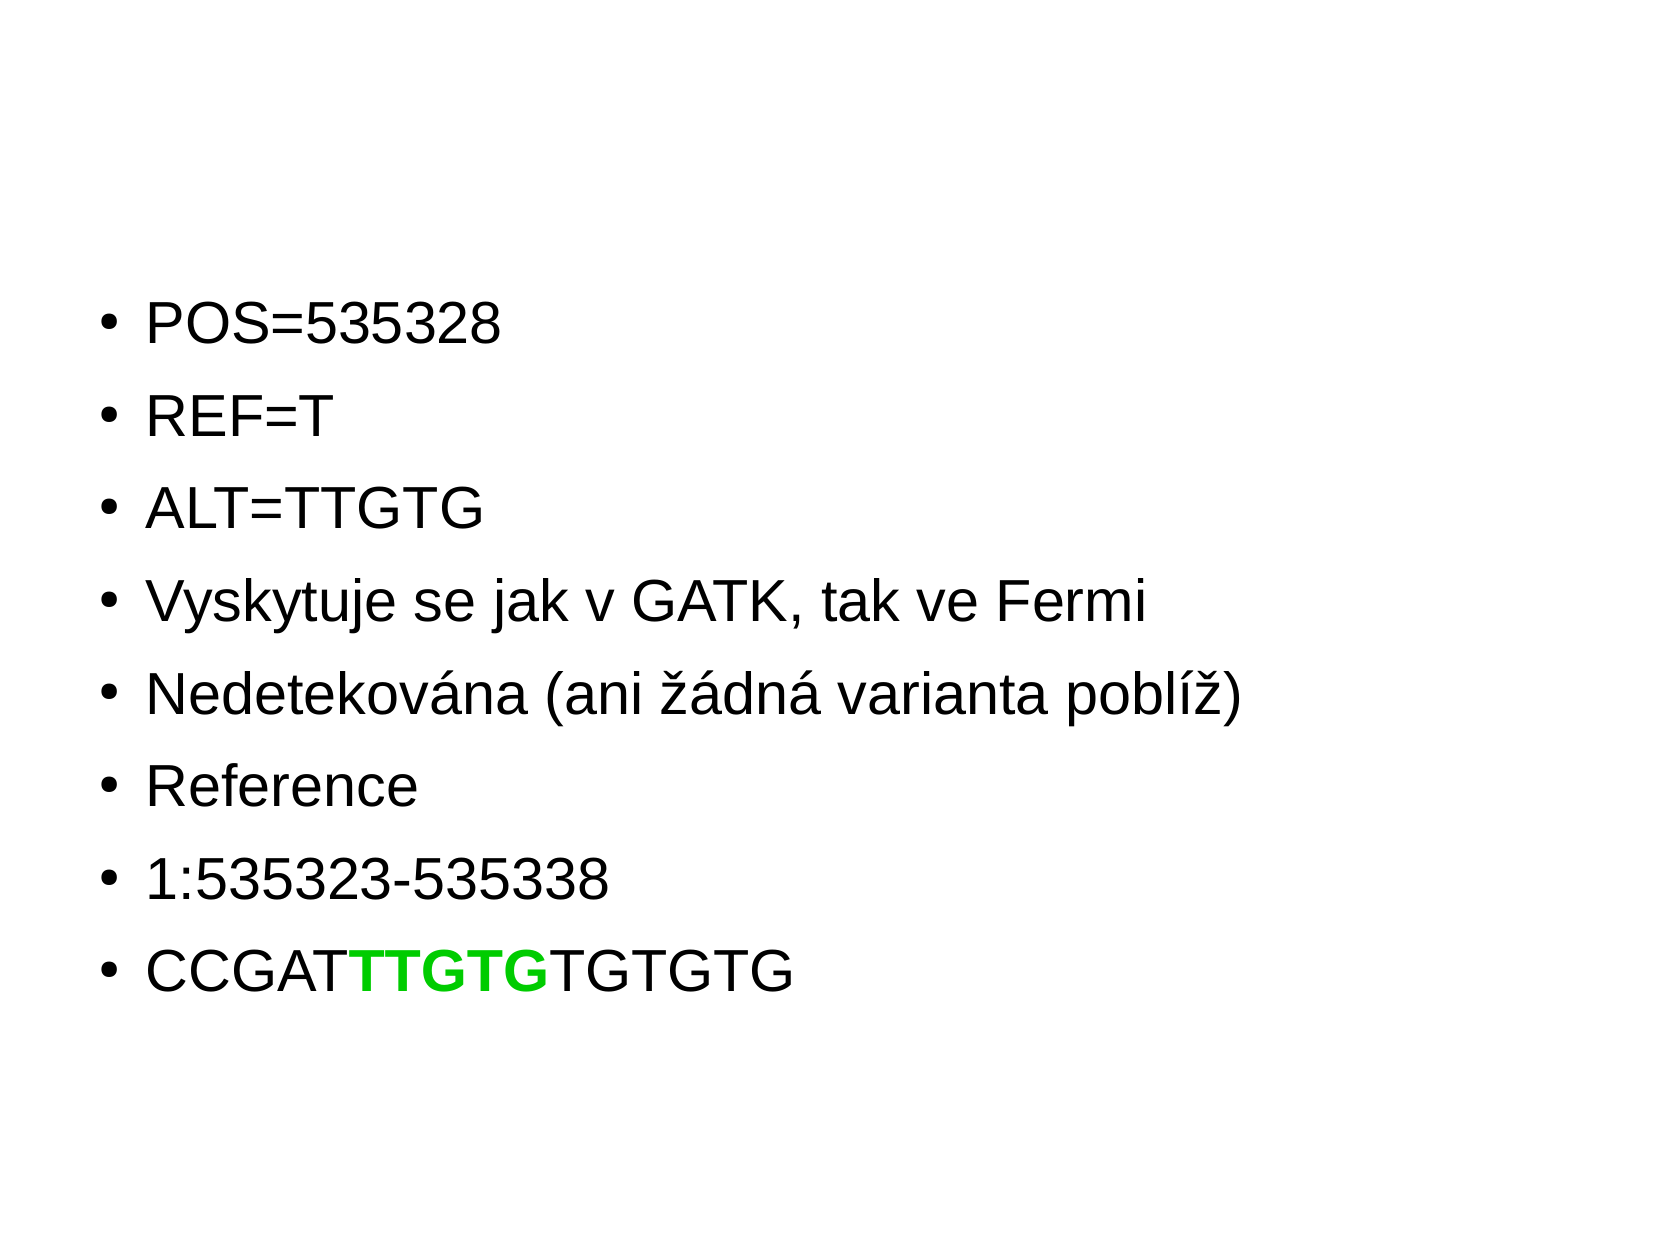

#
POS=535328
REF=T
ALT=TTGTG
Vyskytuje se jak v GATK, tak ve Fermi
Nedetekována (ani žádná varianta poblíž)
Reference
1:535323-535338
CCGATTTGTGTGTGTG